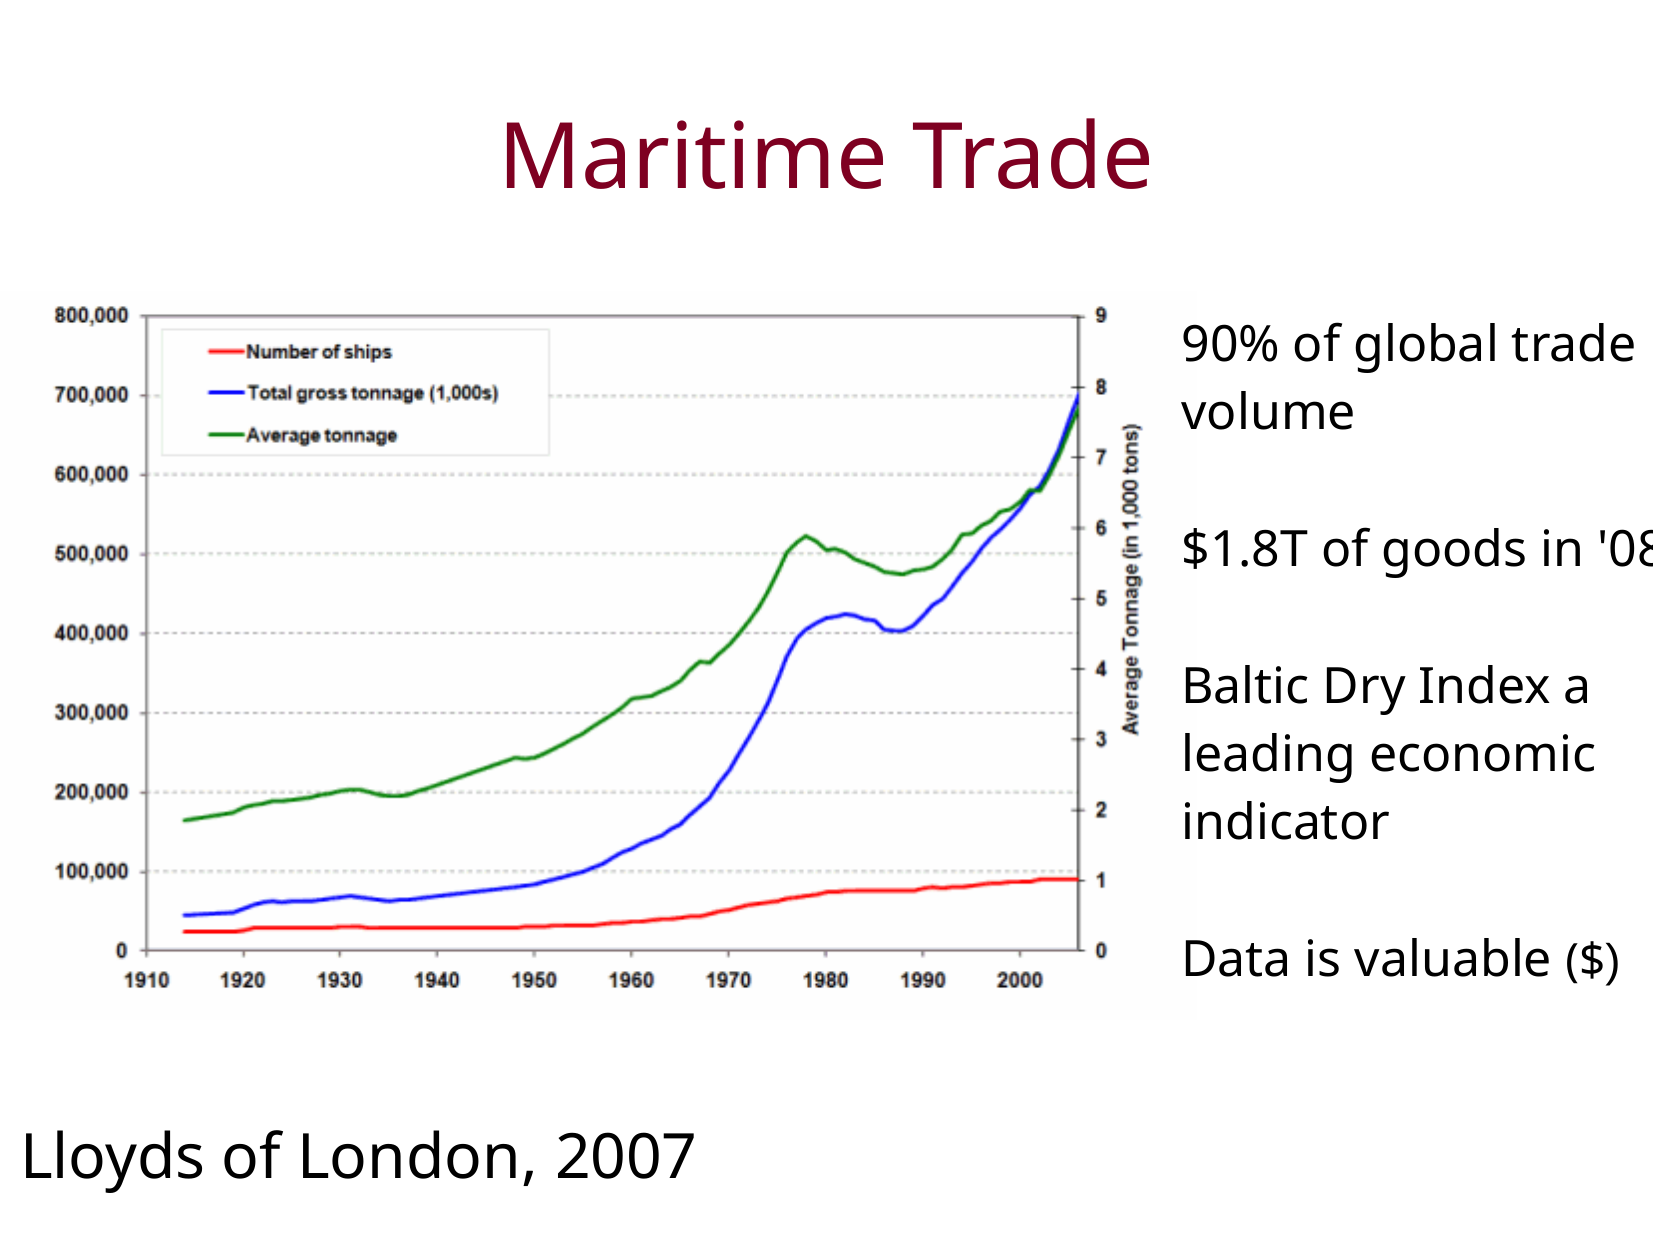

# Maritime Trade
90% of global trade
volume
$1.8T of goods in '08
Baltic Dry Index a
leading economic
indicator
Data is valuable ($)
Lloyds of London, 2007